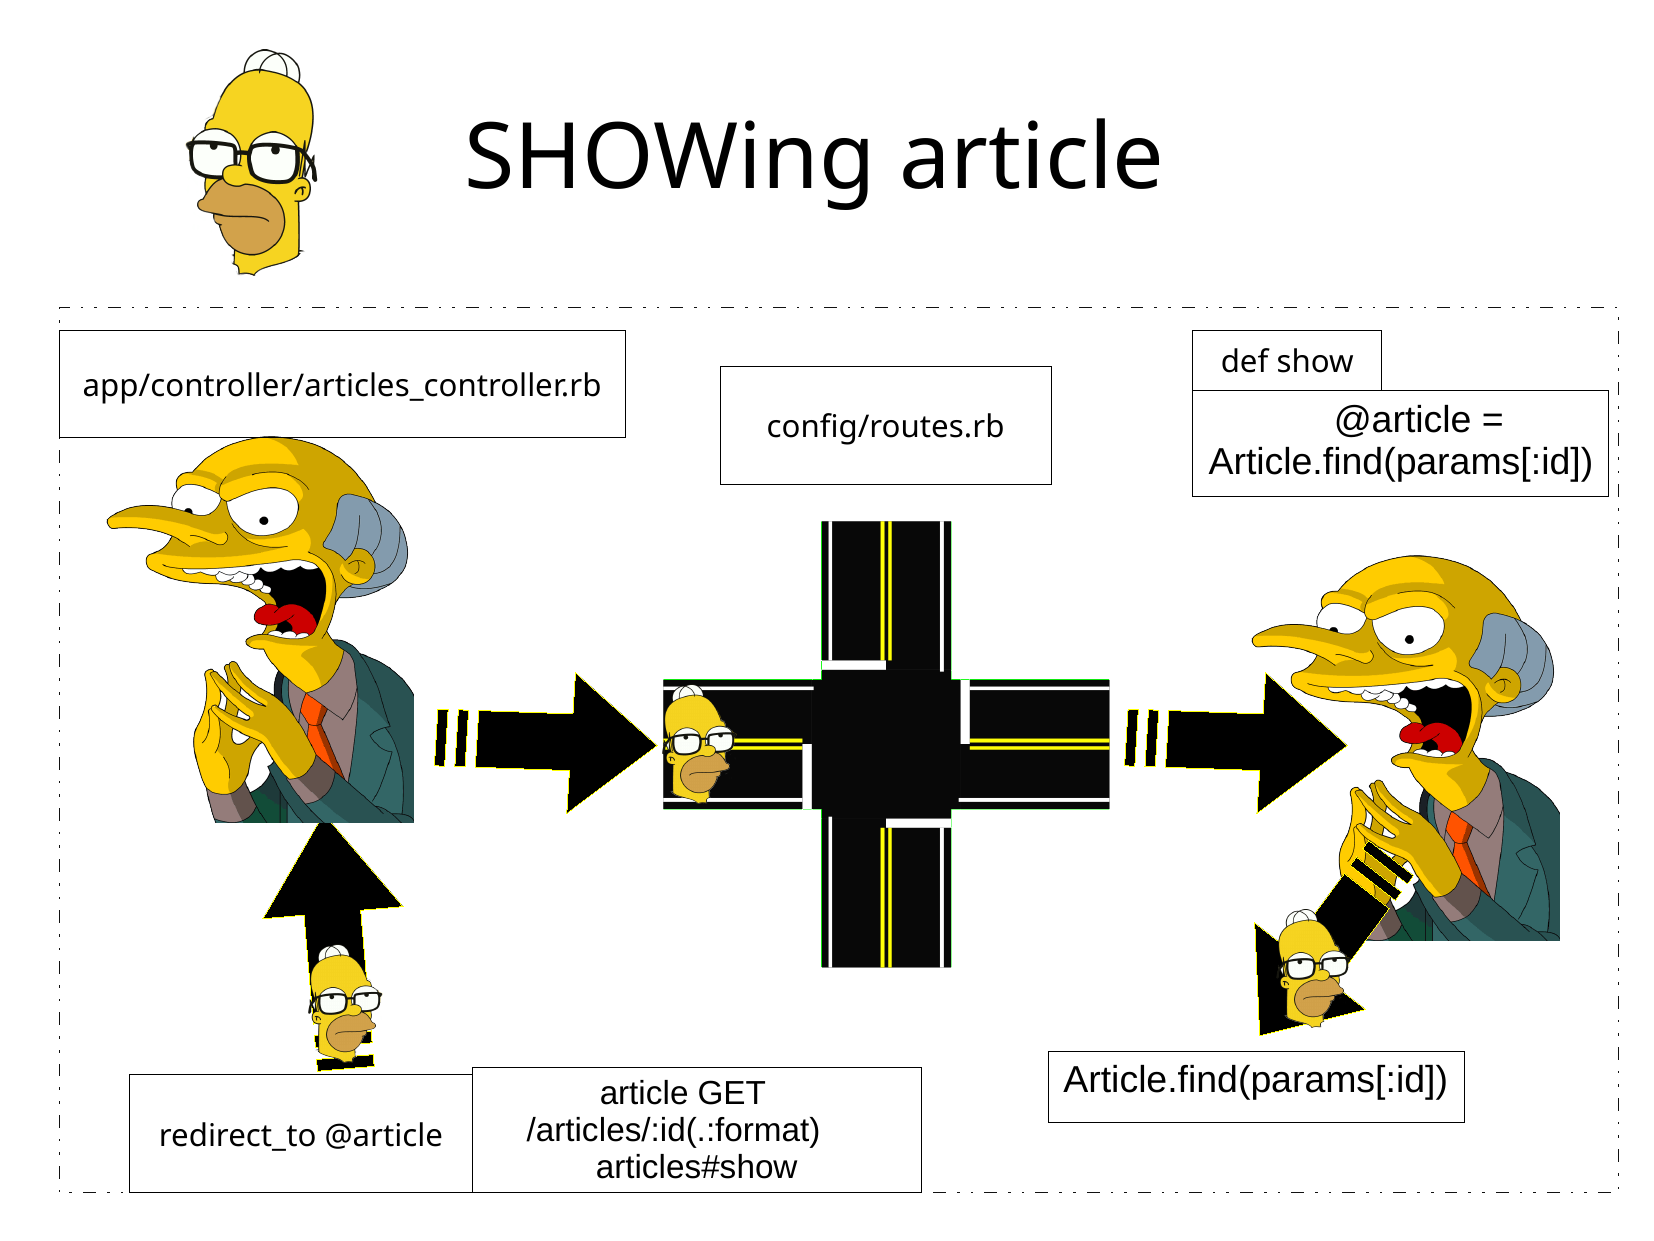

# SHOWing article
app/controller/articles_controller.rb
def show
config/routes.rb
 @article =
Article.find(params[:id])
Article.find(params[:id])
article GET    /articles/:id(.:format)      articles#show
redirect_to @article